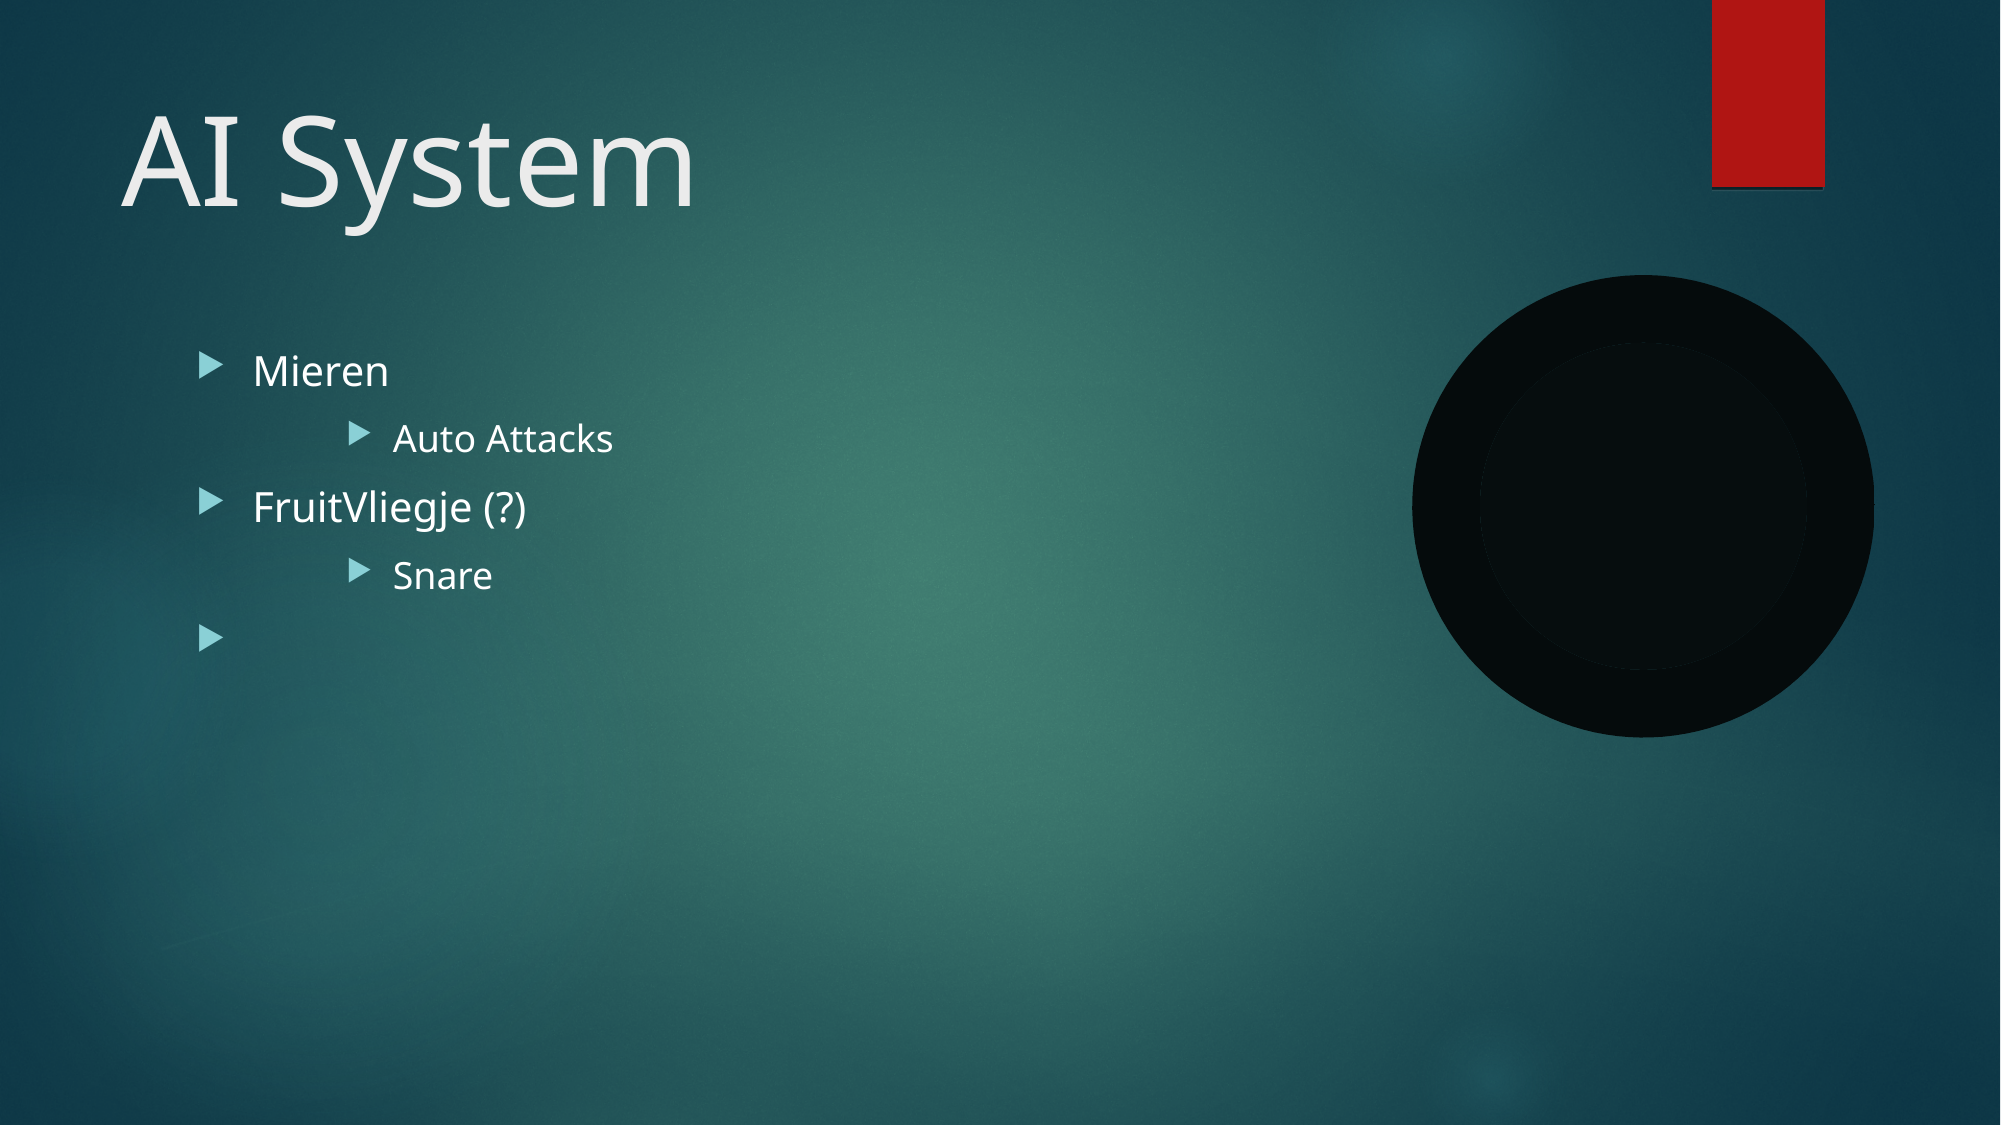

# AI System
Mieren
Auto Attacks
FruitVliegje (?)
Snare